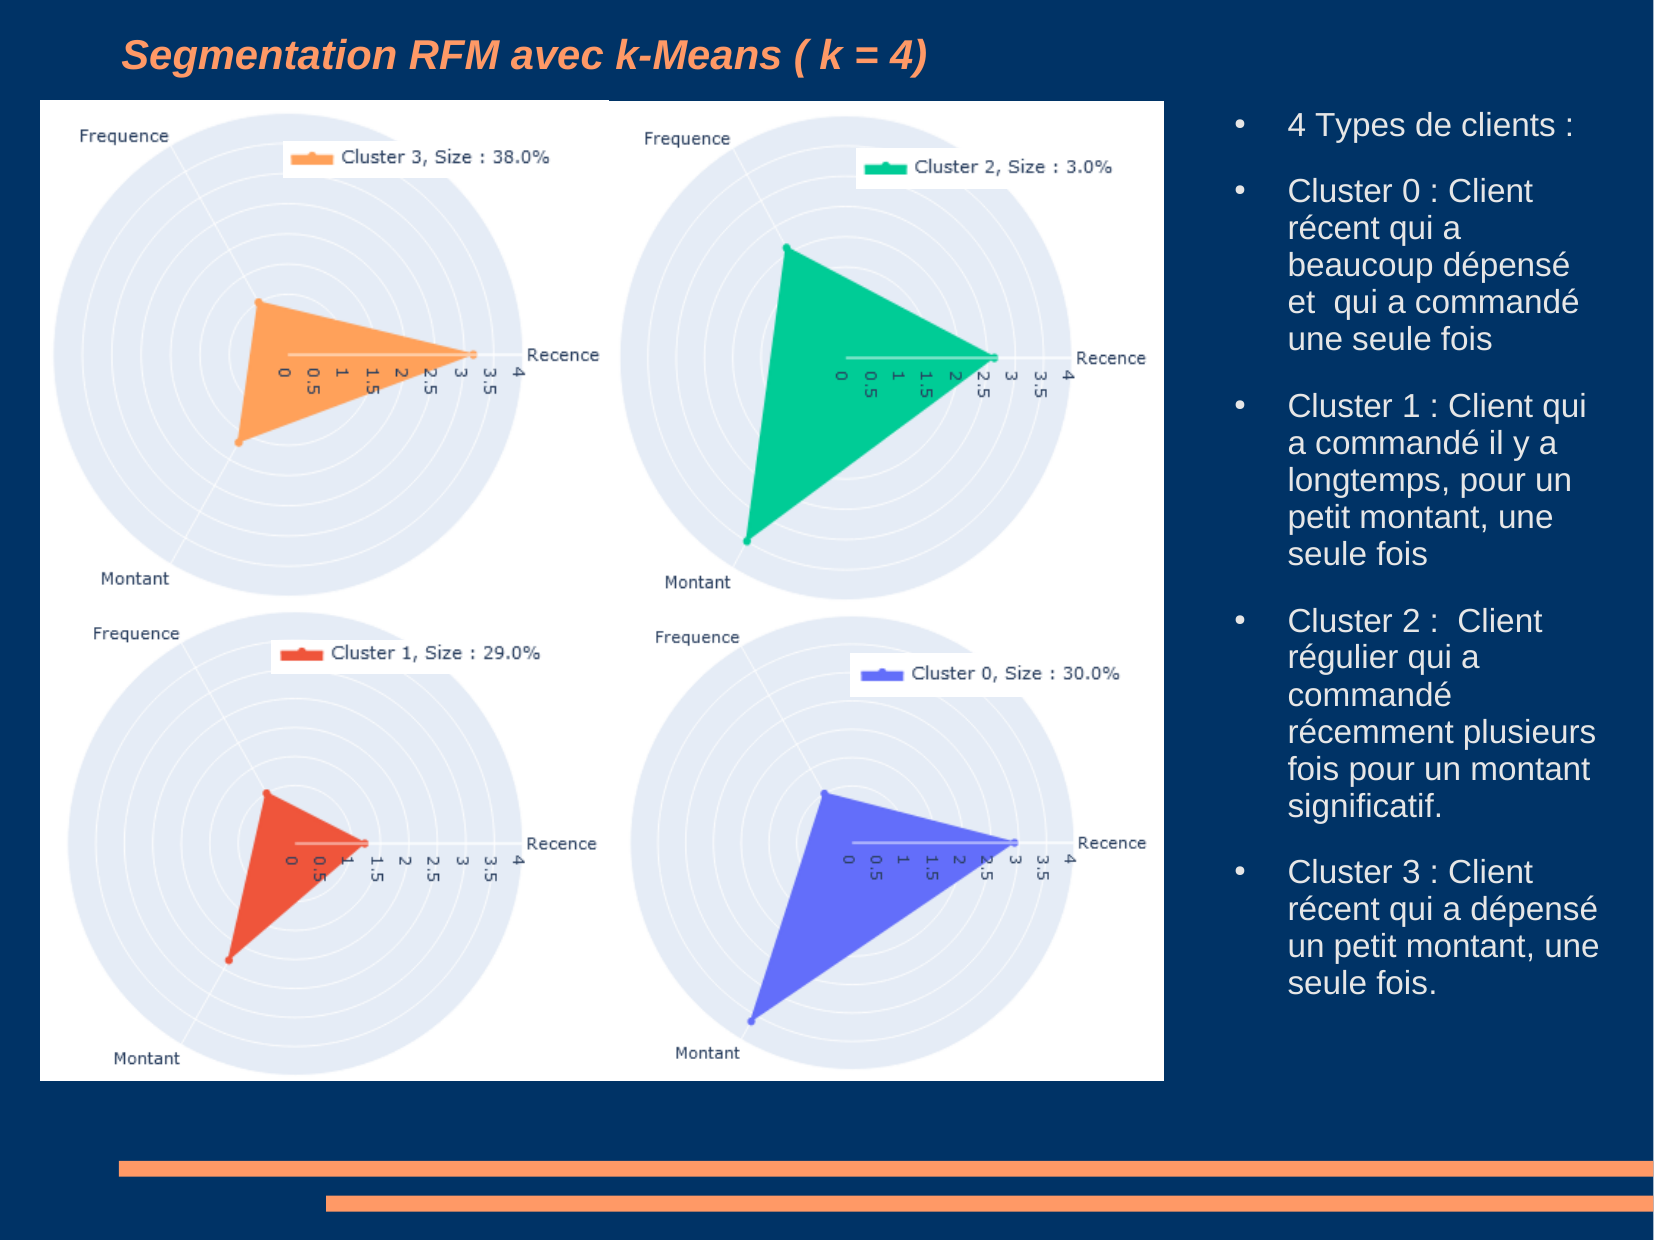

# Segmentation RFM avec k-Means ( k = 4)
4 Types de clients :
Cluster 0 : Client récent qui a beaucoup dépensé et qui a commandé une seule fois
Cluster 1 : Client qui a commandé il y a longtemps, pour un petit montant, une seule fois
Cluster 2 : Client régulier qui a commandé récemment plusieurs fois pour un montant significatif.
Cluster 3 : Client récent qui a dépensé un petit montant, une seule fois.